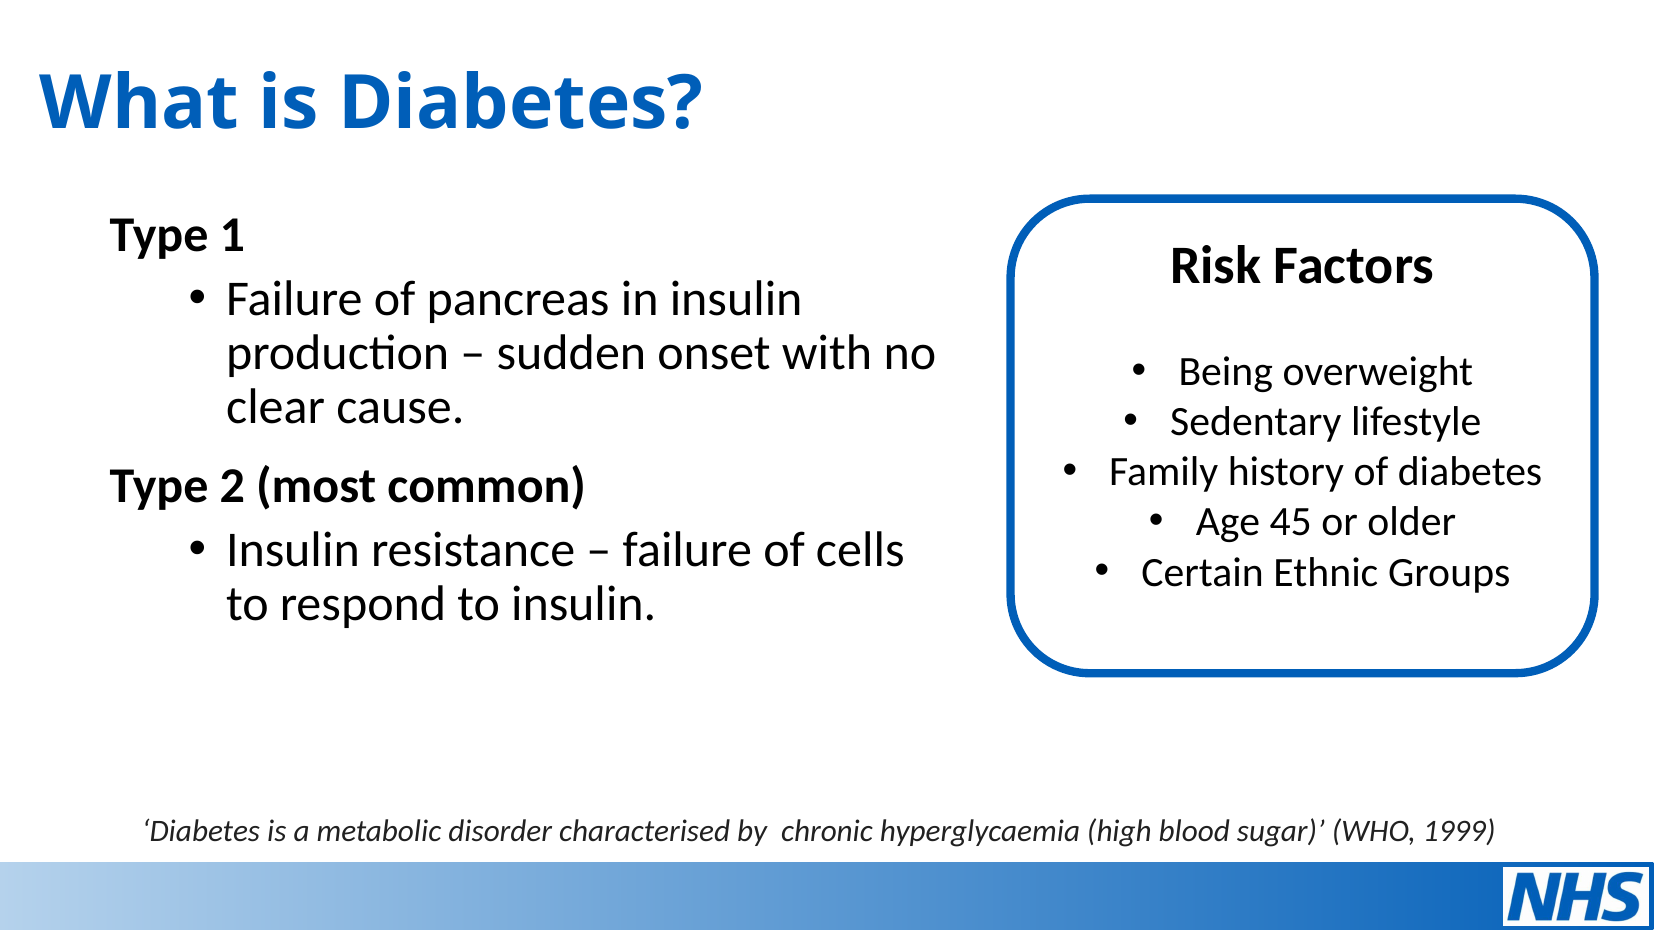

# What is Diabetes?
Risk Factors
Being overweight
Sedentary lifestyle
Family history of diabetes
Age 45 or older
Certain Ethnic Groups
Type 1
Failure of pancreas in insulin production – sudden onset with no clear cause.
Type 2 (most common)
Insulin resistance – failure of cells to respond to insulin.
‘Diabetes is a metabolic disorder characterised by chronic hyperglycaemia (high blood sugar)’ (WHO, 1999)